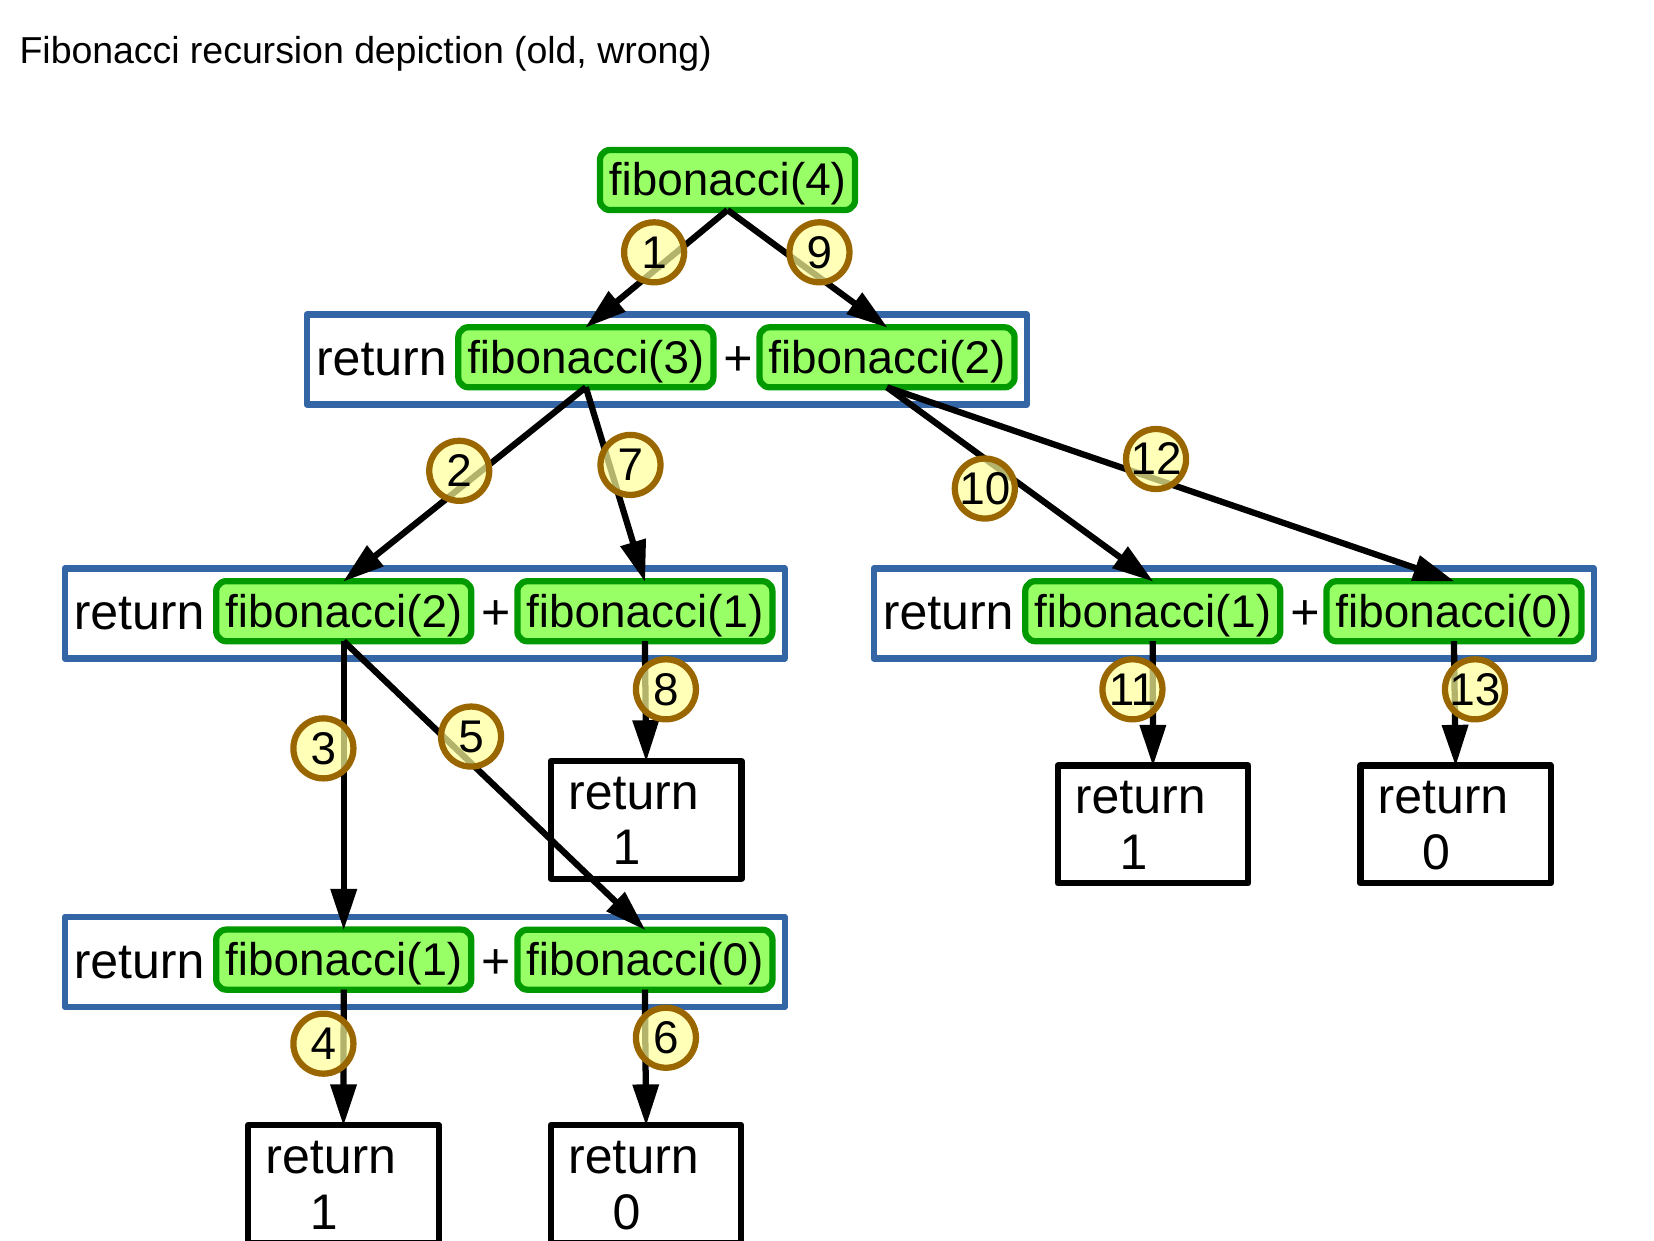

Fibonacci recursion depiction (old, wrong)
fibonacci(4)
1
9
fibonacci(3)
fibonacci(2)
return
+
12
7
2
10
fibonacci(2)
fibonacci(1)
fibonacci(1)
fibonacci(0)
return
return
+
+
8
11
13
5
3
 return 1
 return 1
 return 0
fibonacci(1)
fibonacci(0)
return
+
6
4
 return 1
 return 0